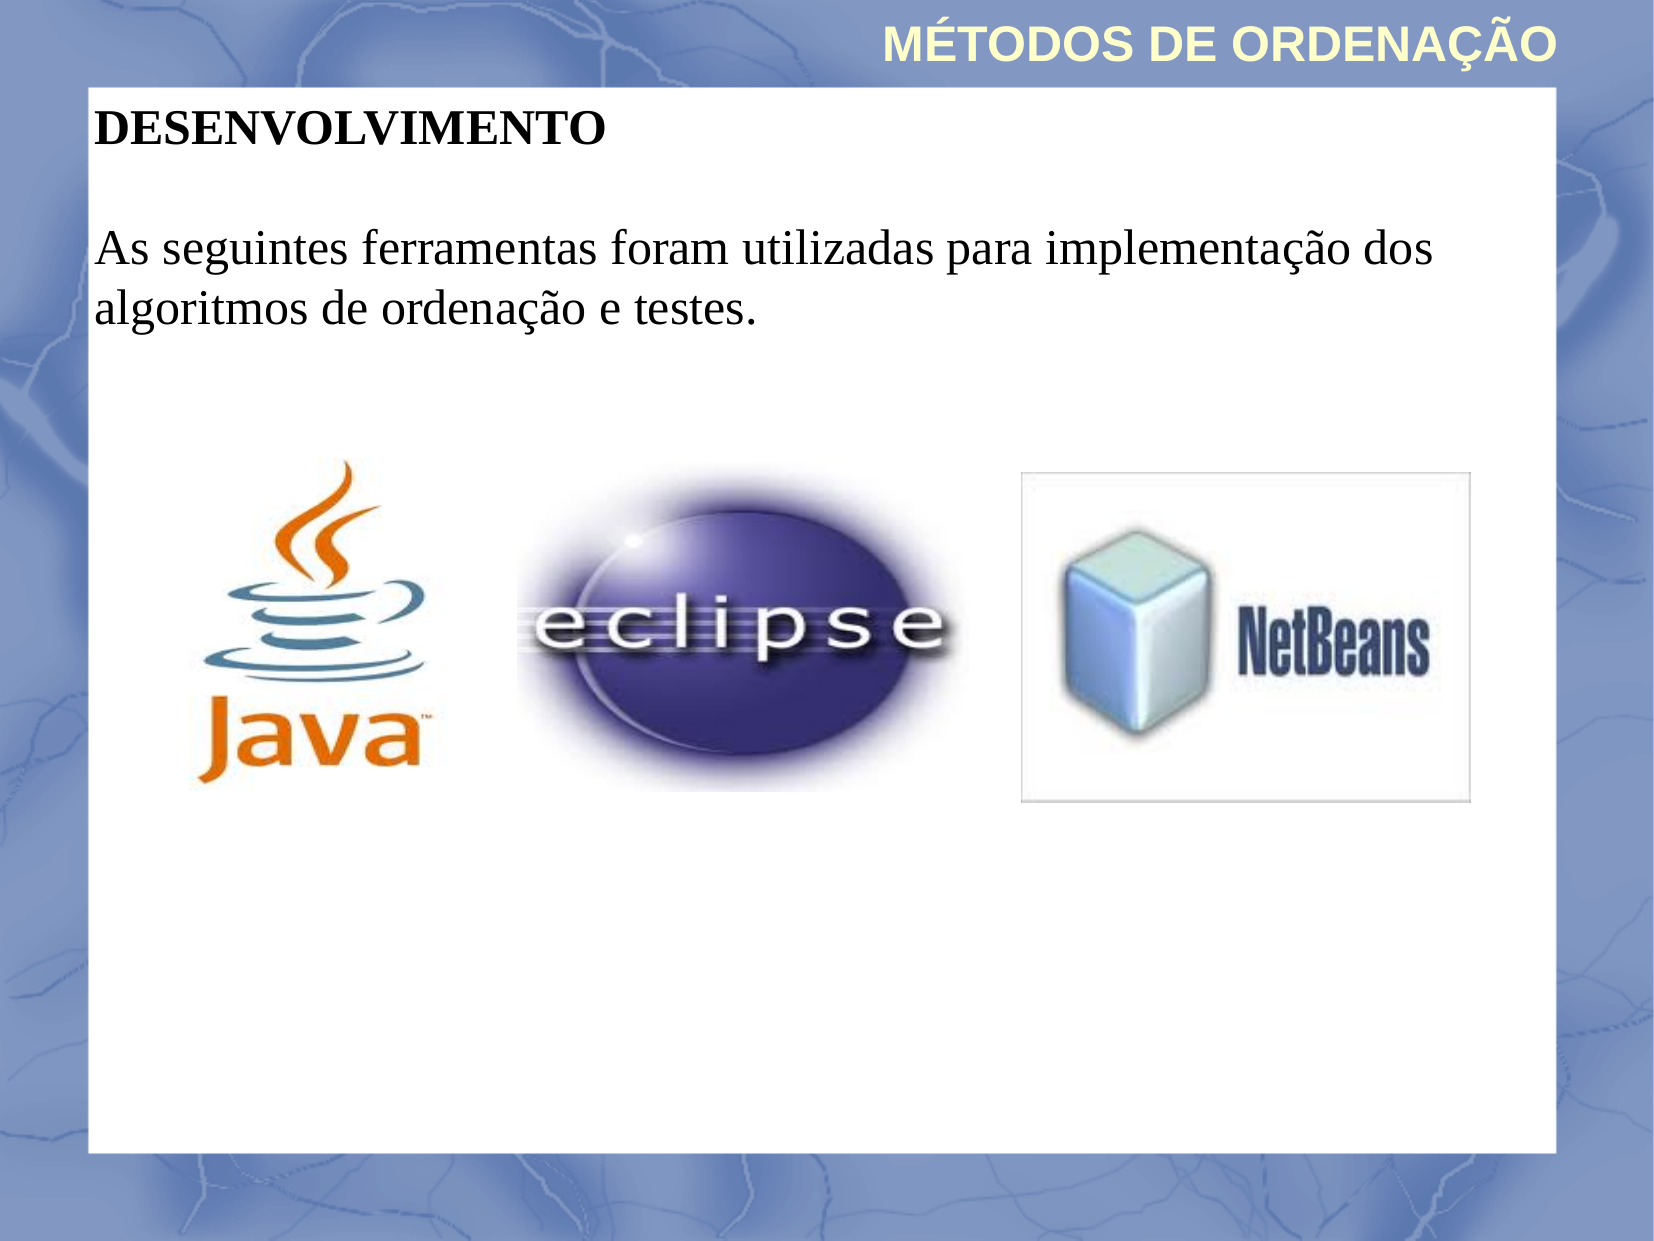

MÉTODOS DE ORDENAÇÃO
DESENVOLVIMENTO
As seguintes ferramentas foram utilizadas para implementação dos algoritmos de ordenação e testes.